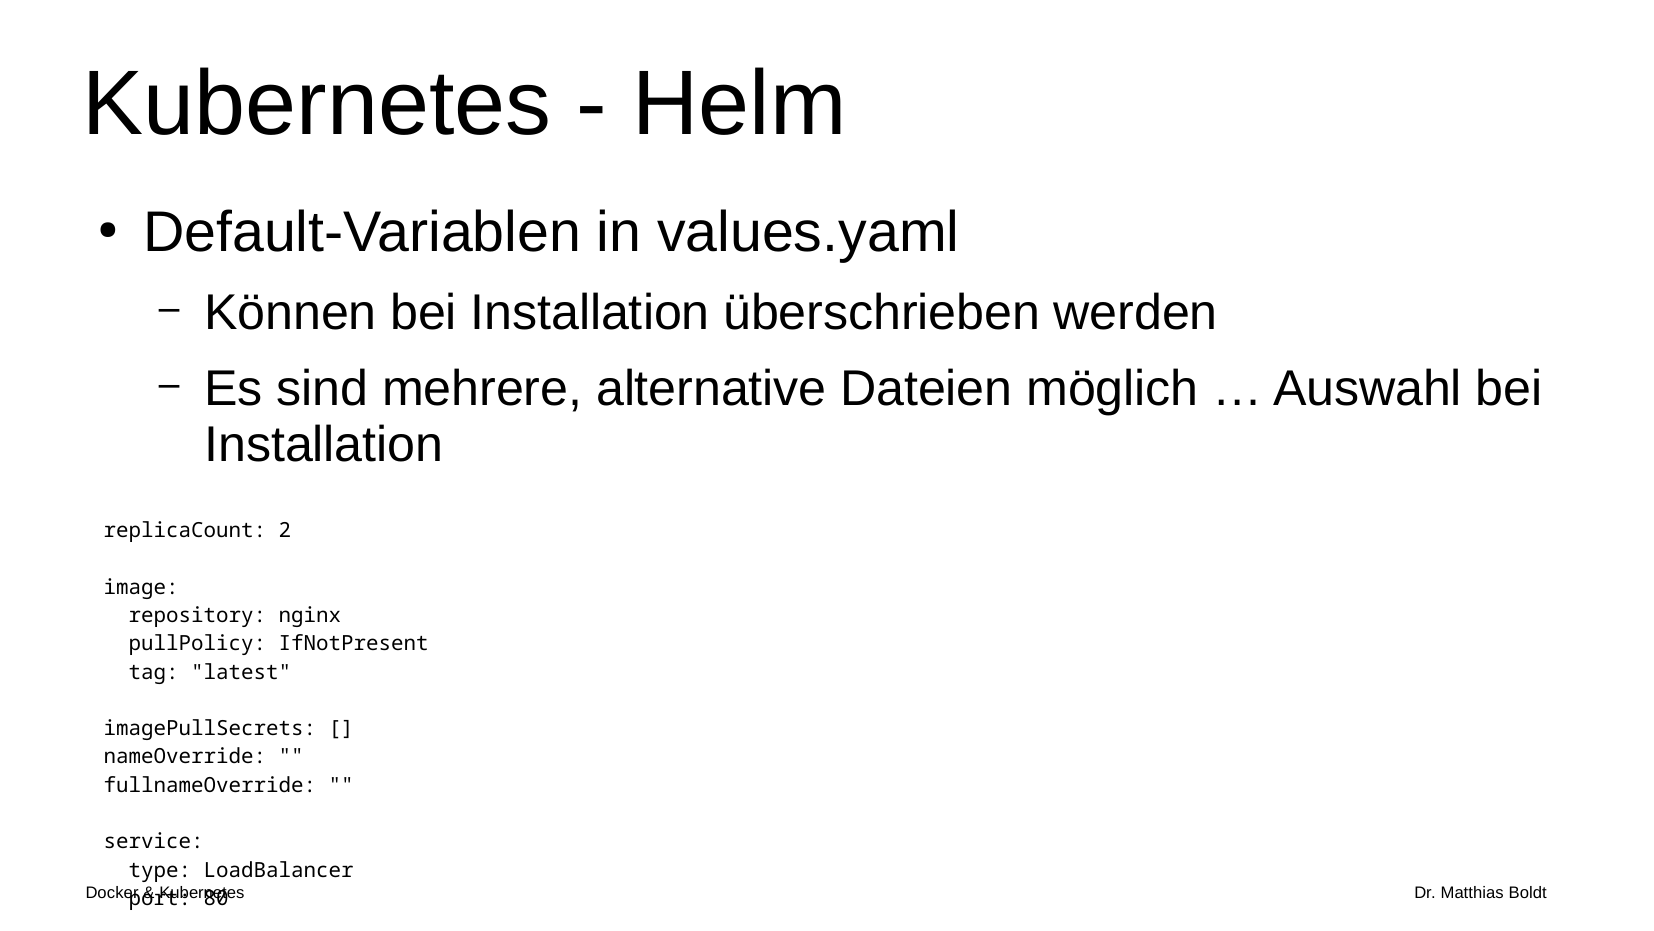

# Kubernetes - Helm
Default-Variablen in values.yaml
Können bei Installation überschrieben werden
Es sind mehrere, alternative Dateien möglich … Auswahl bei Installation
replicaCount: 2
image:
 repository: nginx
 pullPolicy: IfNotPresent
 tag: "latest"
imagePullSecrets: []
nameOverride: ""
fullnameOverride: ""
service:
 type: LoadBalancer
 port: 80
Docker & Kubernetes																Dr. Matthias Boldt